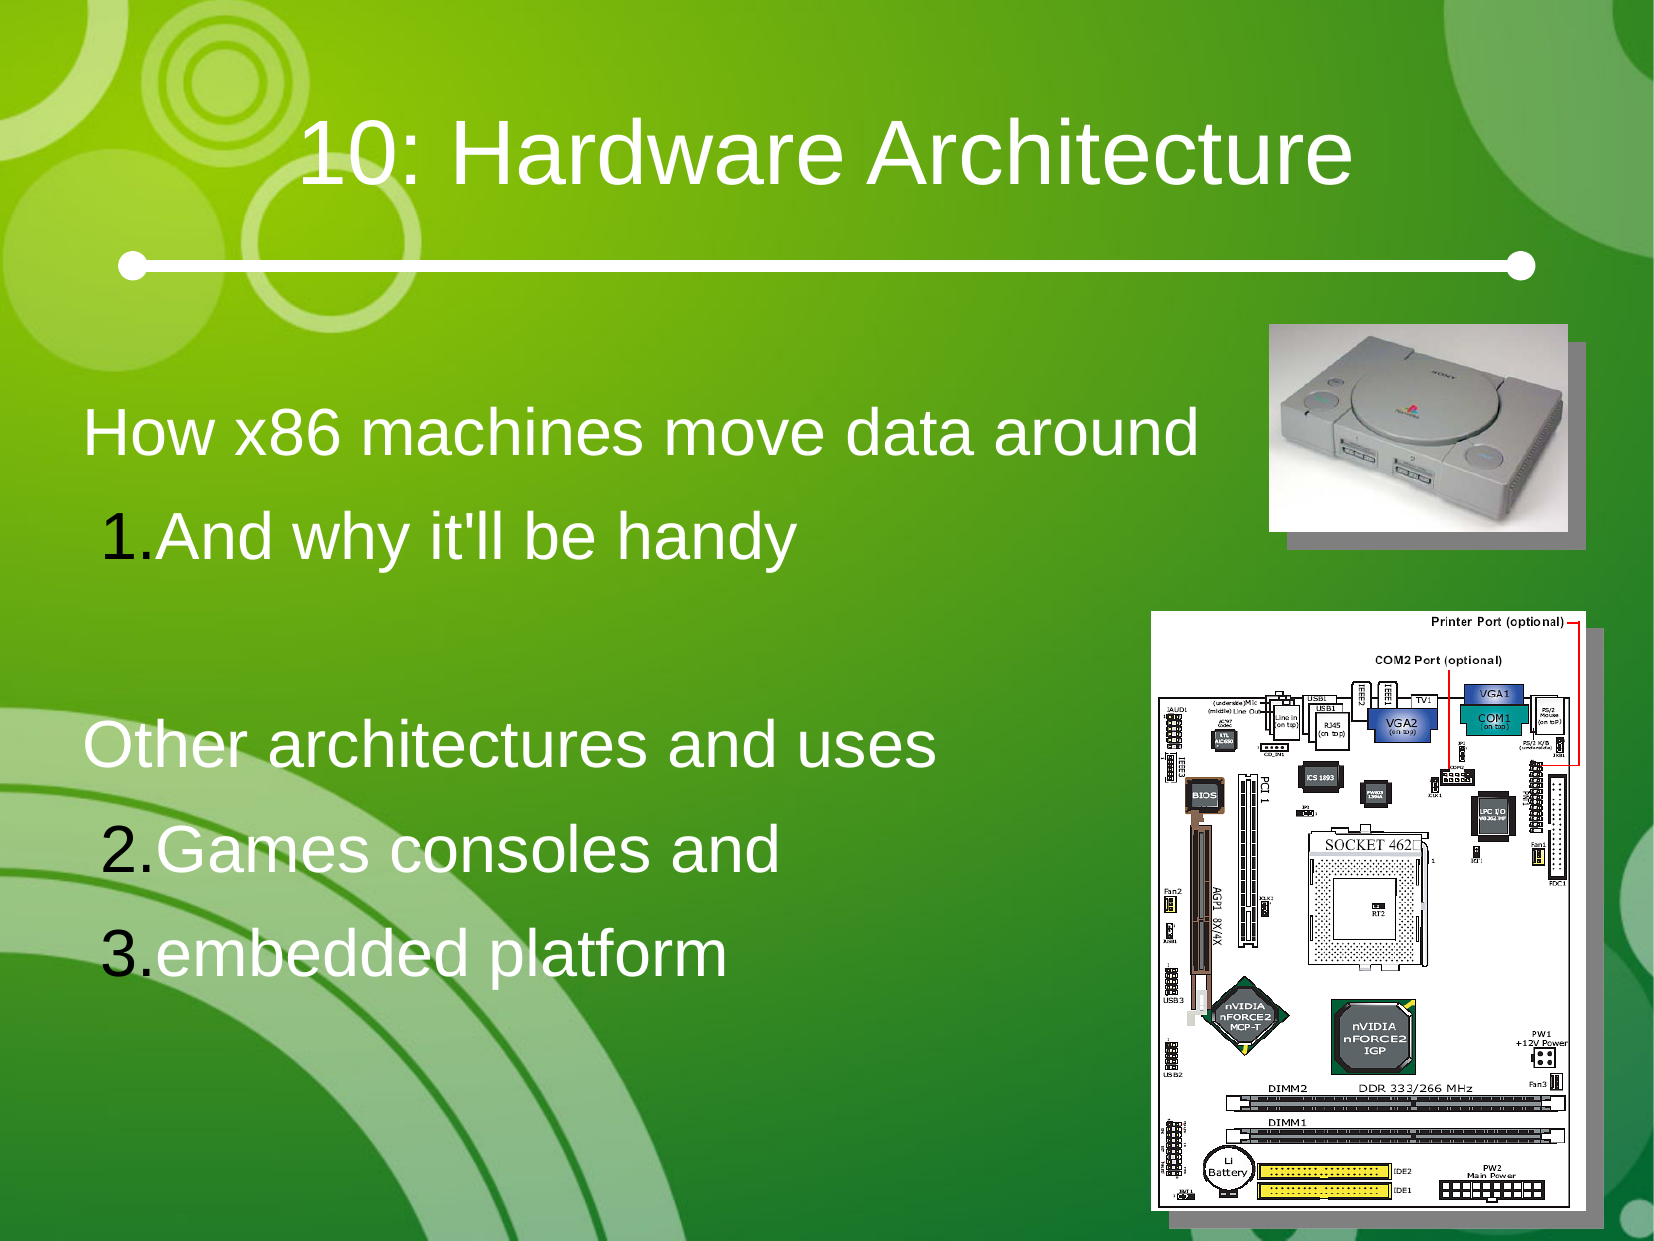

# 10: Hardware Architecture
How x86 machines move data around
And why it'll be handy
Other architectures and uses
Games consoles and
embedded platform